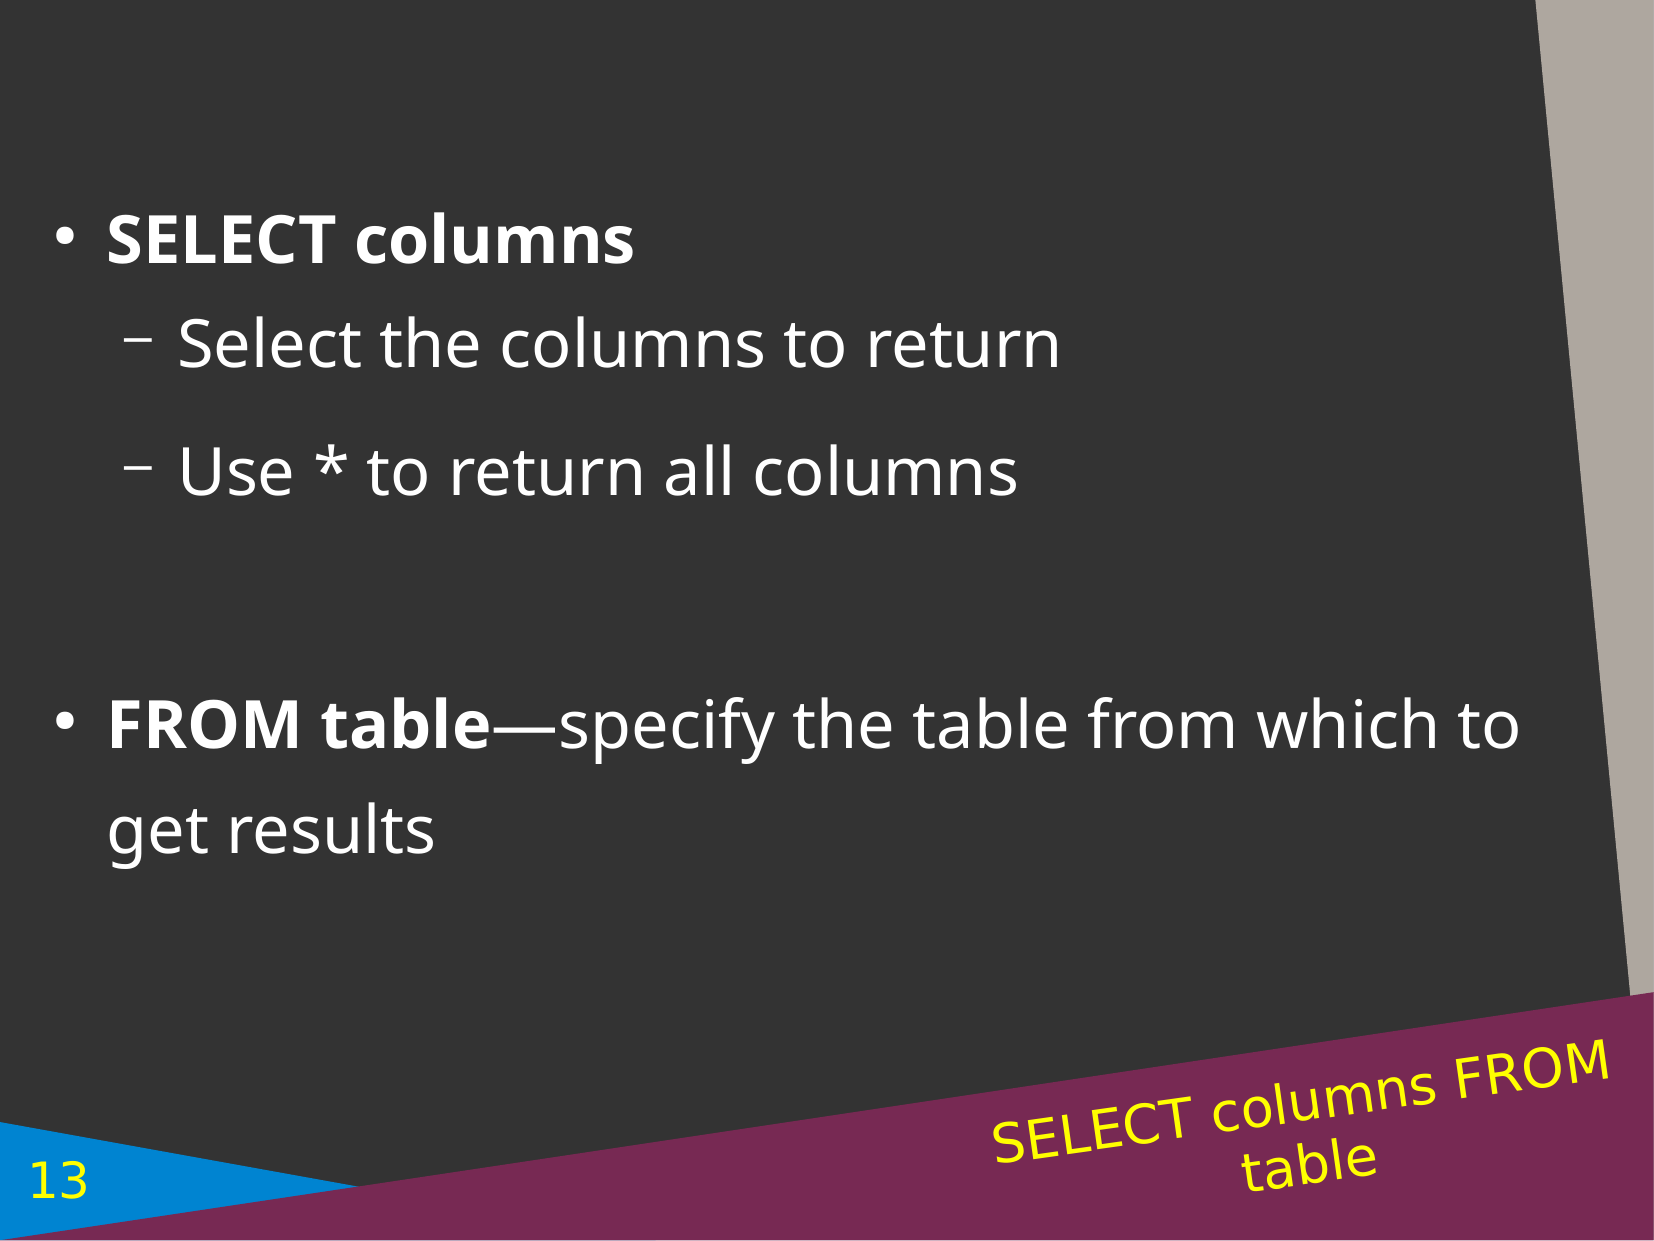

SELECT columns
Select the columns to return
Use * to return all columns
FROM table—specify the table from which to get results
# SELECT columns FROM table
13